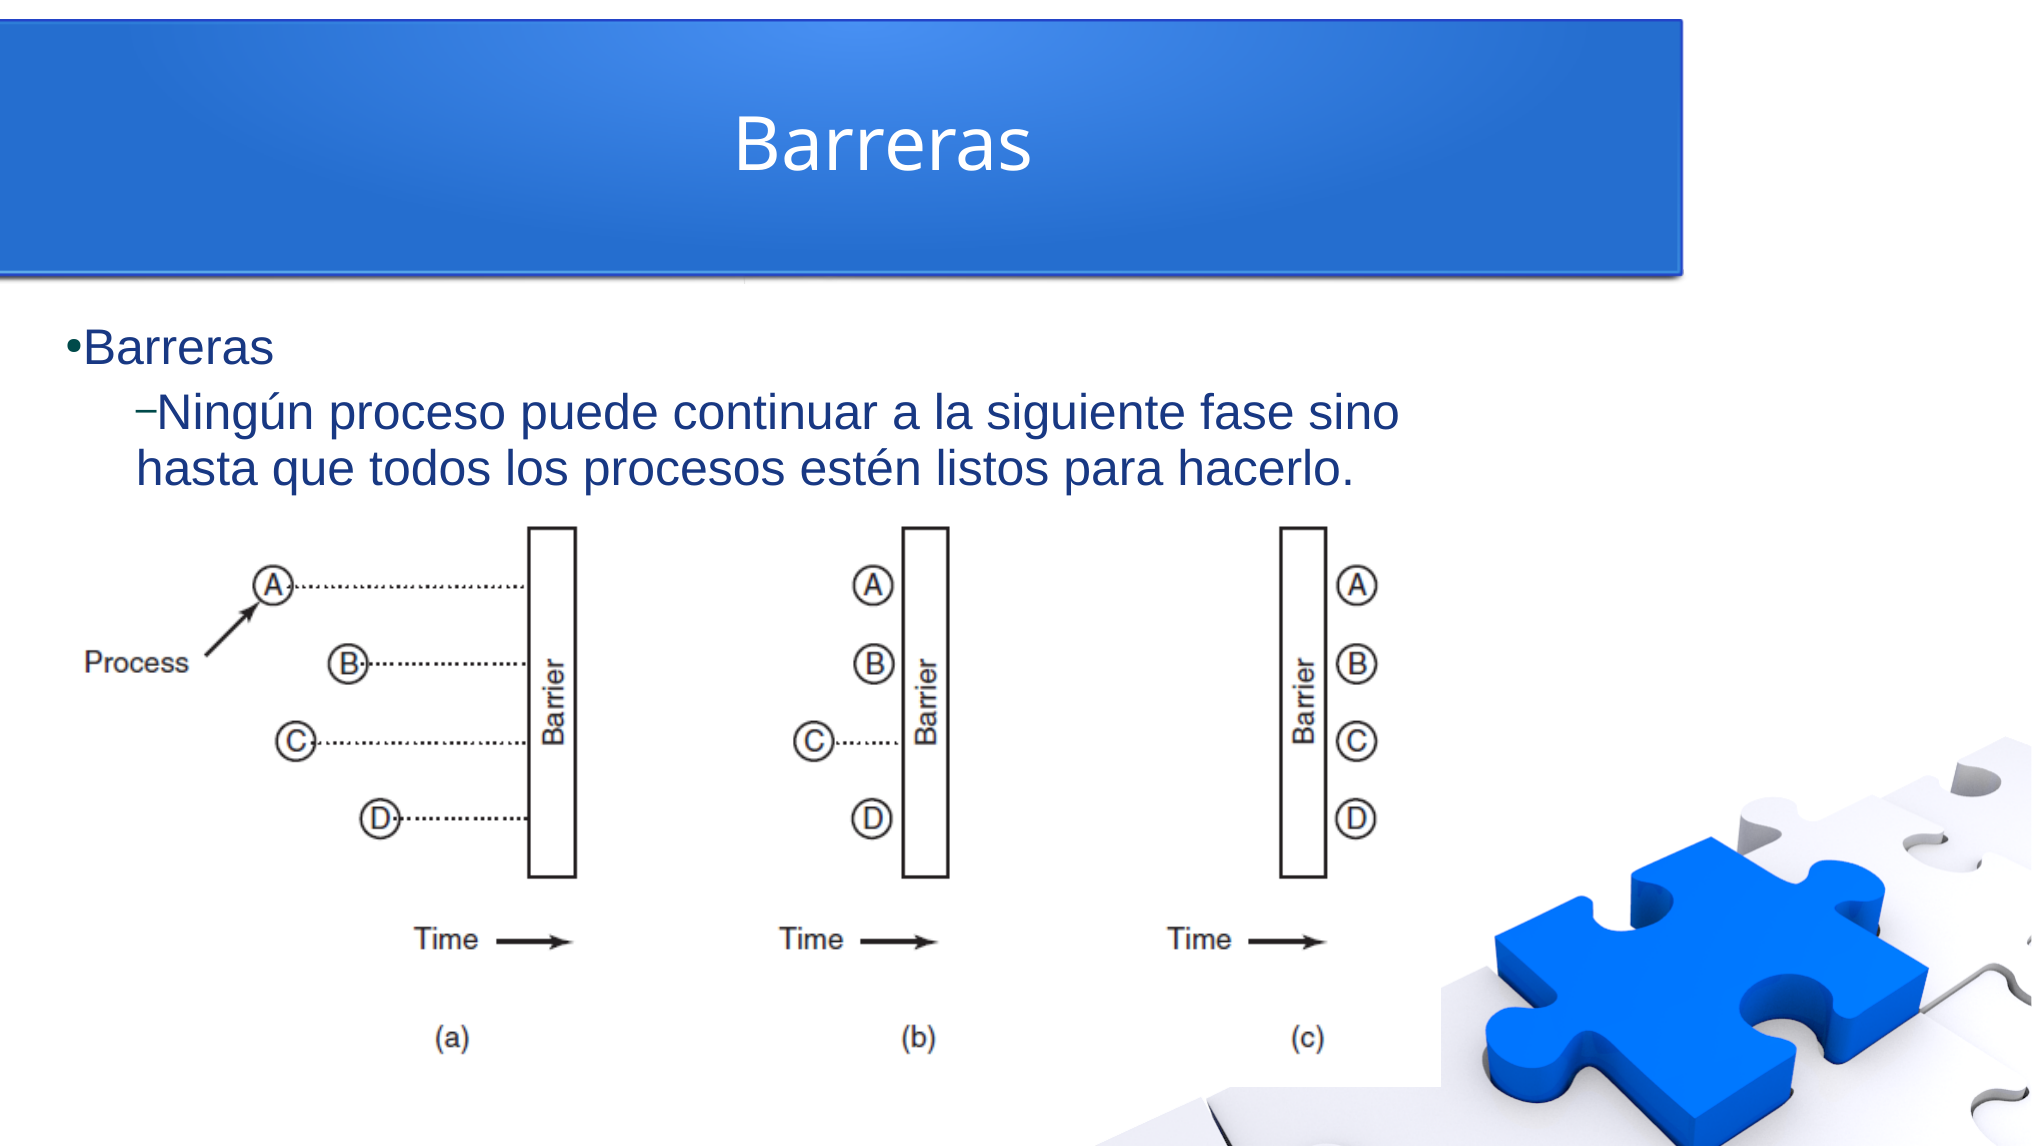

# Barreras
Barreras
Ningún proceso puede continuar a la siguiente fase sino hasta que todos los procesos estén listos para hacerlo.